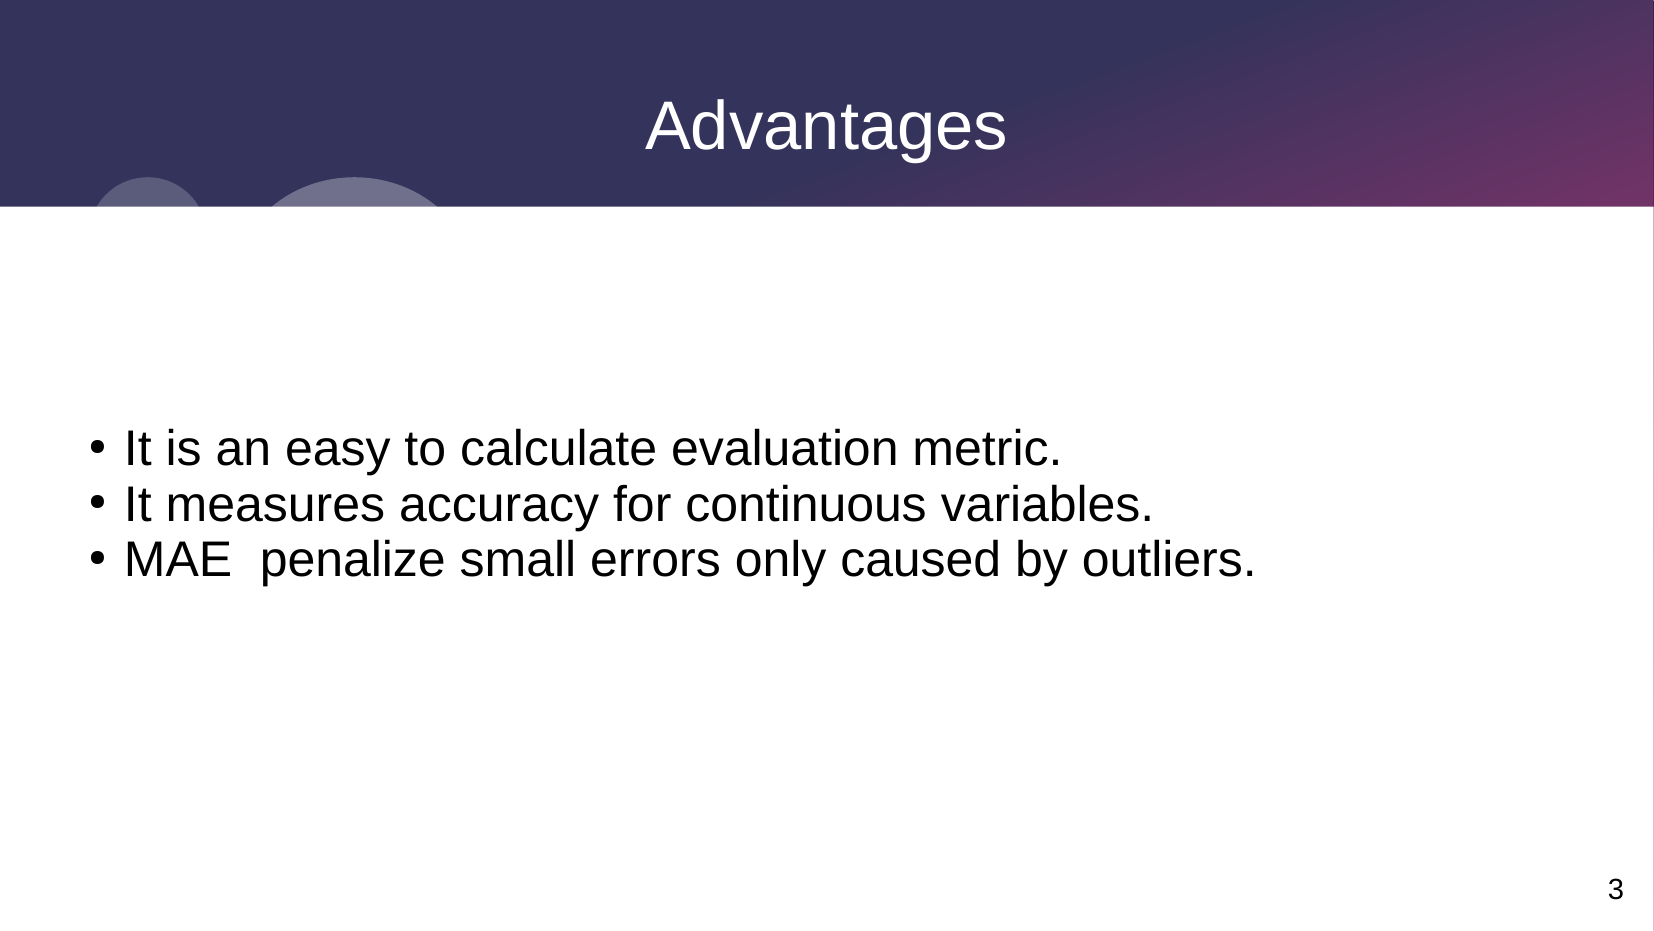

# Advantages
It is an easy to calculate evaluation metric.
It measures accuracy for continuous variables.
MAE penalize small errors only caused by outliers.